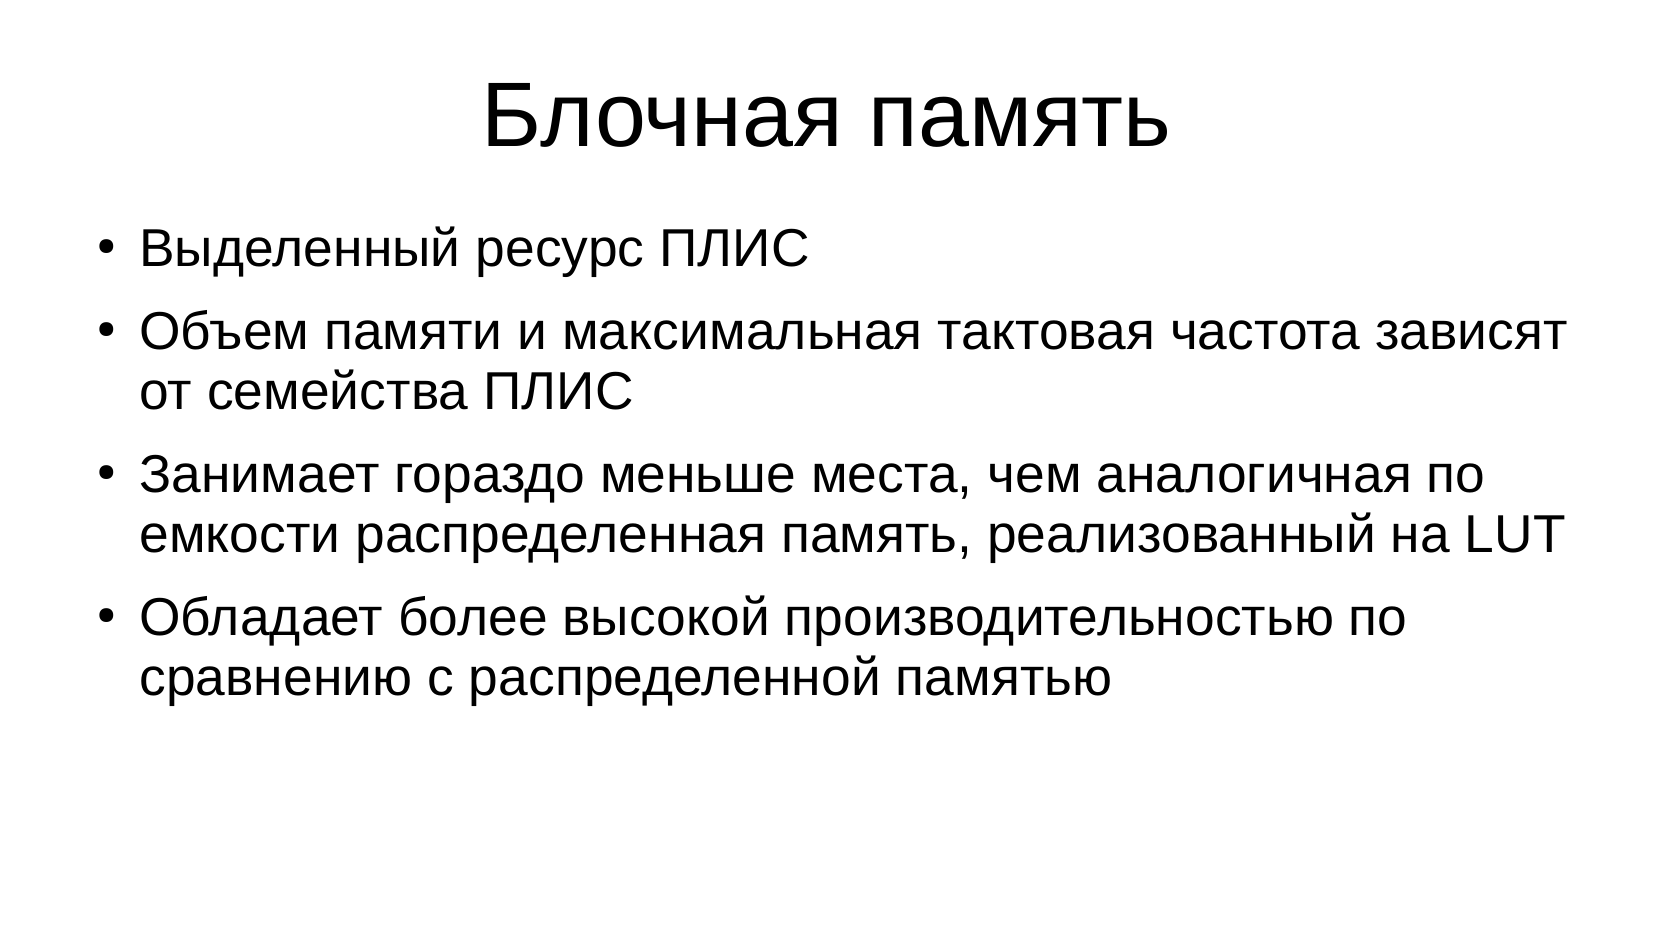

# Блочная память
Выделенный ресурс ПЛИС
Объем памяти и максимальная тактовая частота зависят от семейства ПЛИС
Занимает гораздо меньше места, чем аналогичная по емкости распределенная память, реализованный на LUT
Обладает более высокой производительностью по сравнению с распределенной памятью